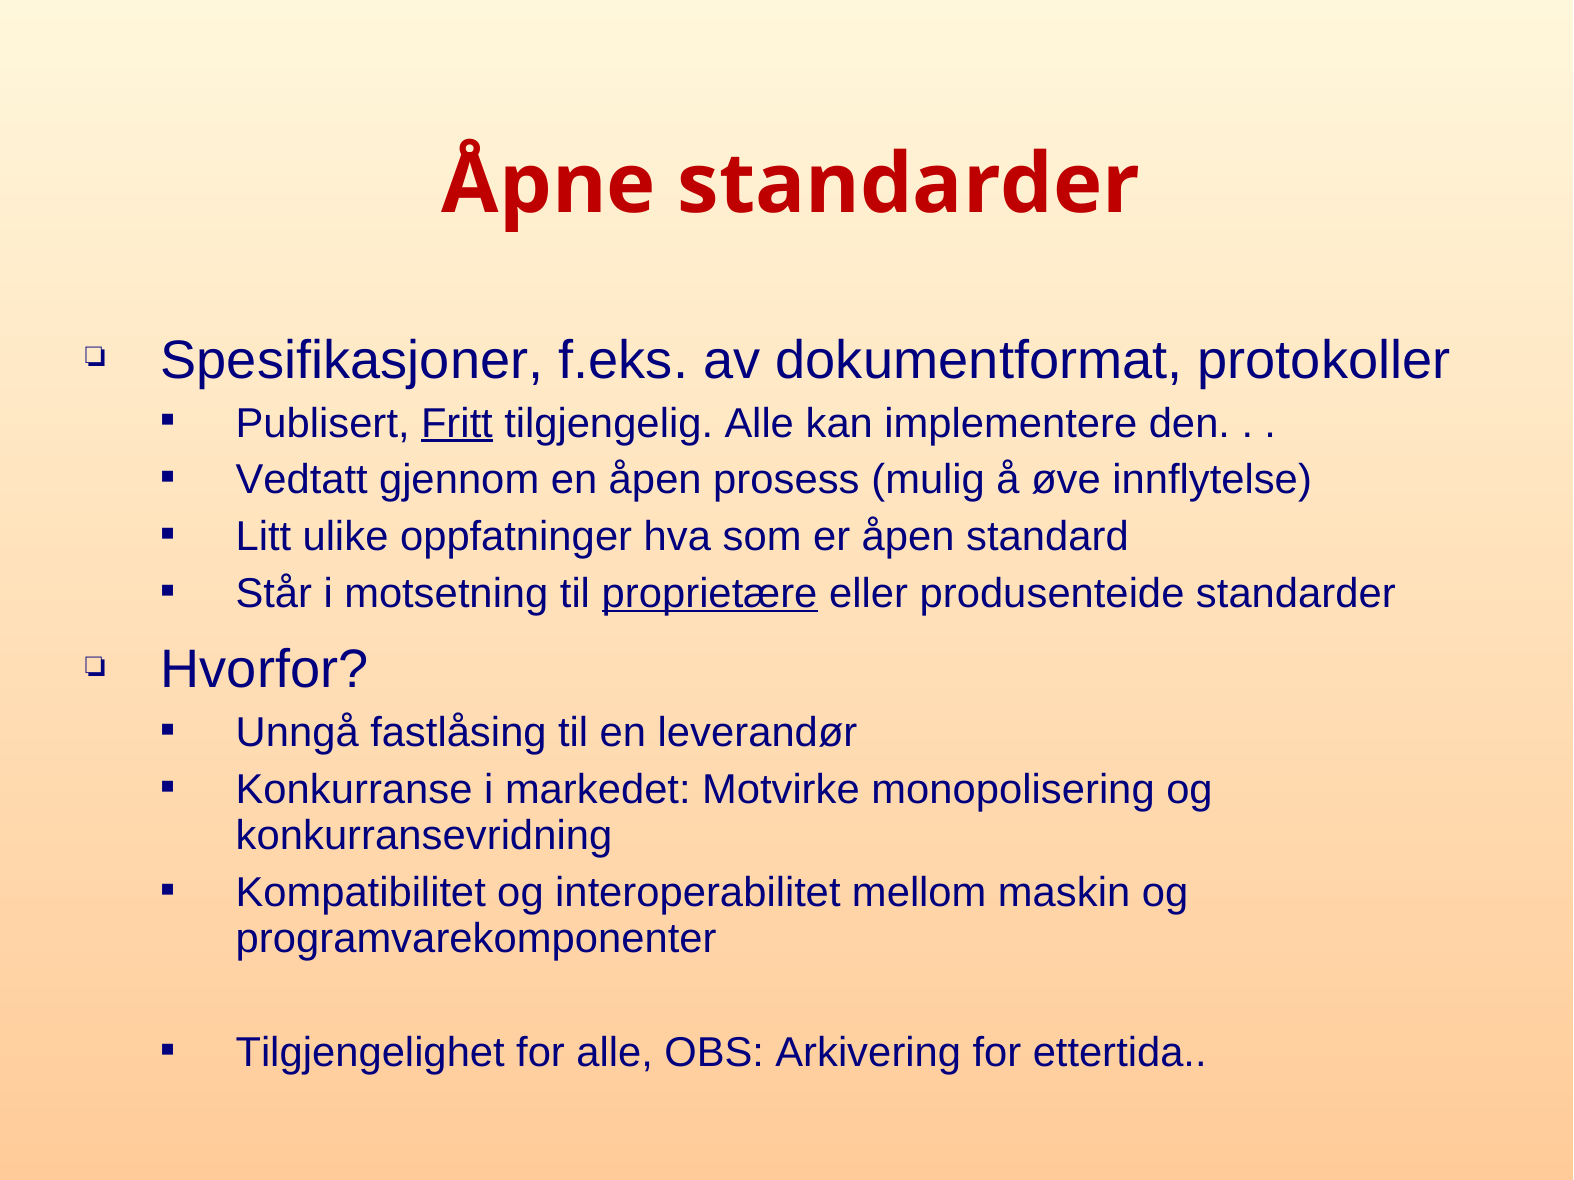

# Åpne standarder
Spesifikasjoner, f.eks. av dokumentformat, protokoller
Publisert, Fritt tilgjengelig. Alle kan implementere den. . .
Vedtatt gjennom en åpen prosess (mulig å øve innflytelse)
Litt ulike oppfatninger hva som er åpen standard
Står i motsetning til proprietære eller produsenteide standarder
Hvorfor?
Unngå fastlåsing til en leverandør
Konkurranse i markedet: Motvirke monopolisering og konkurransevridning
Kompatibilitet og interoperabilitet mellom maskin og programvarekomponenter
Tilgjengelighet for alle, OBS: Arkivering for ettertida..